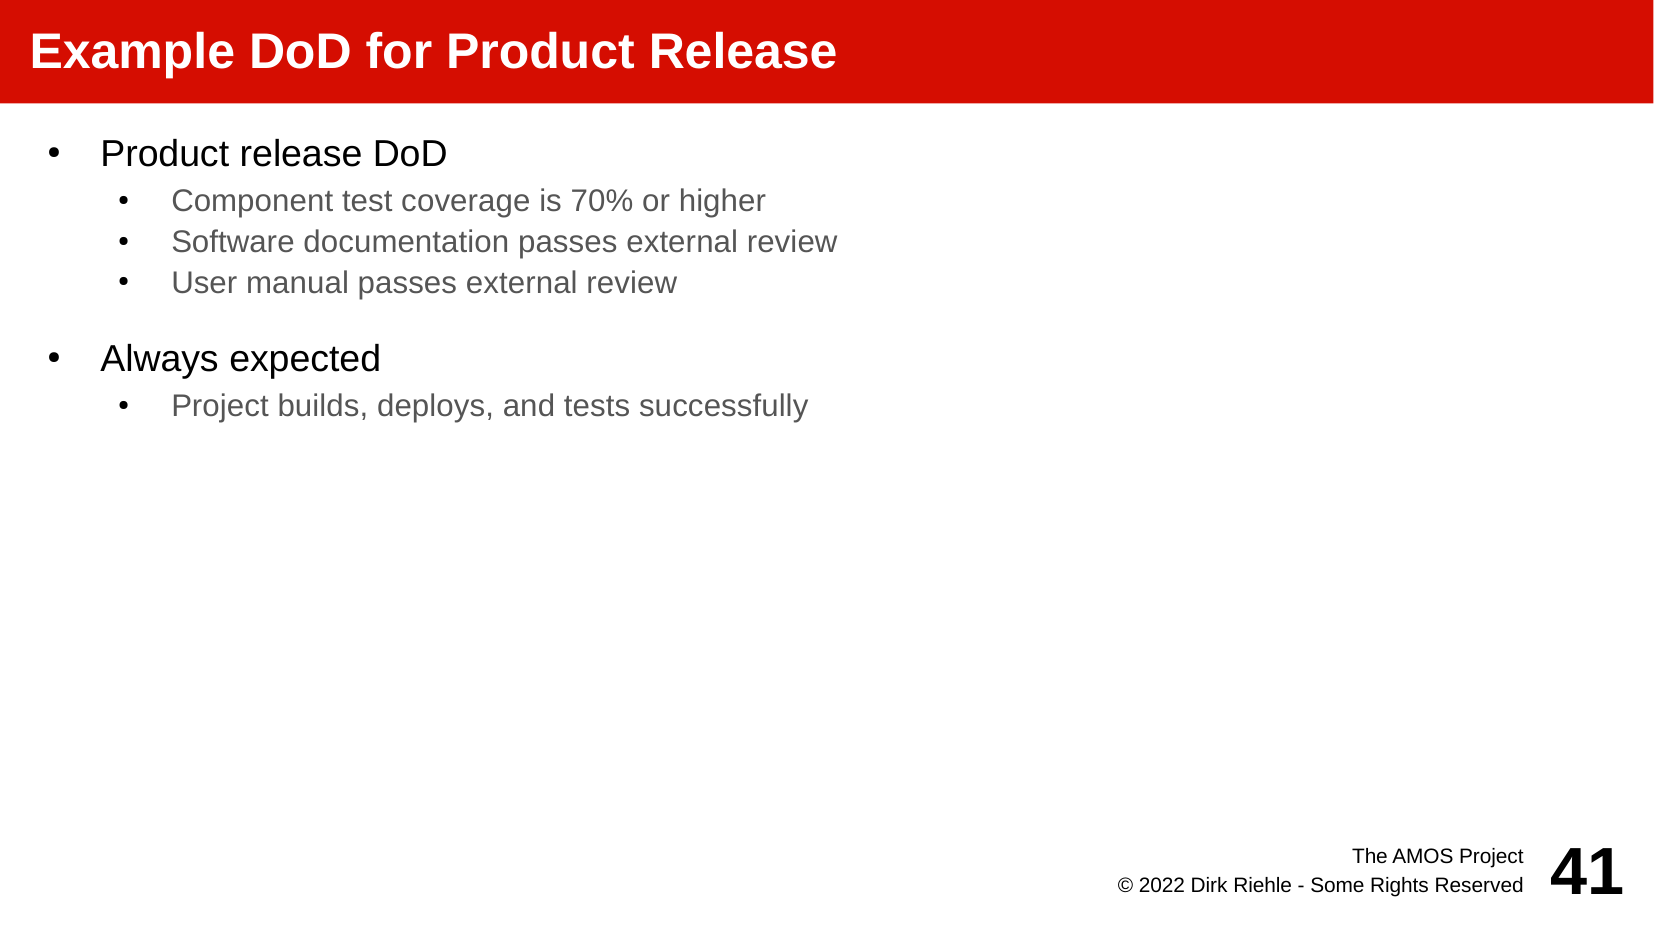

# Example DoD for Product Release
Product release DoD
Component test coverage is 70% or higher
Software documentation passes external review
User manual passes external review
Always expected
Project builds, deploys, and tests successfully
The AMOS Project
41
© 2022 Dirk Riehle - Some Rights Reserved